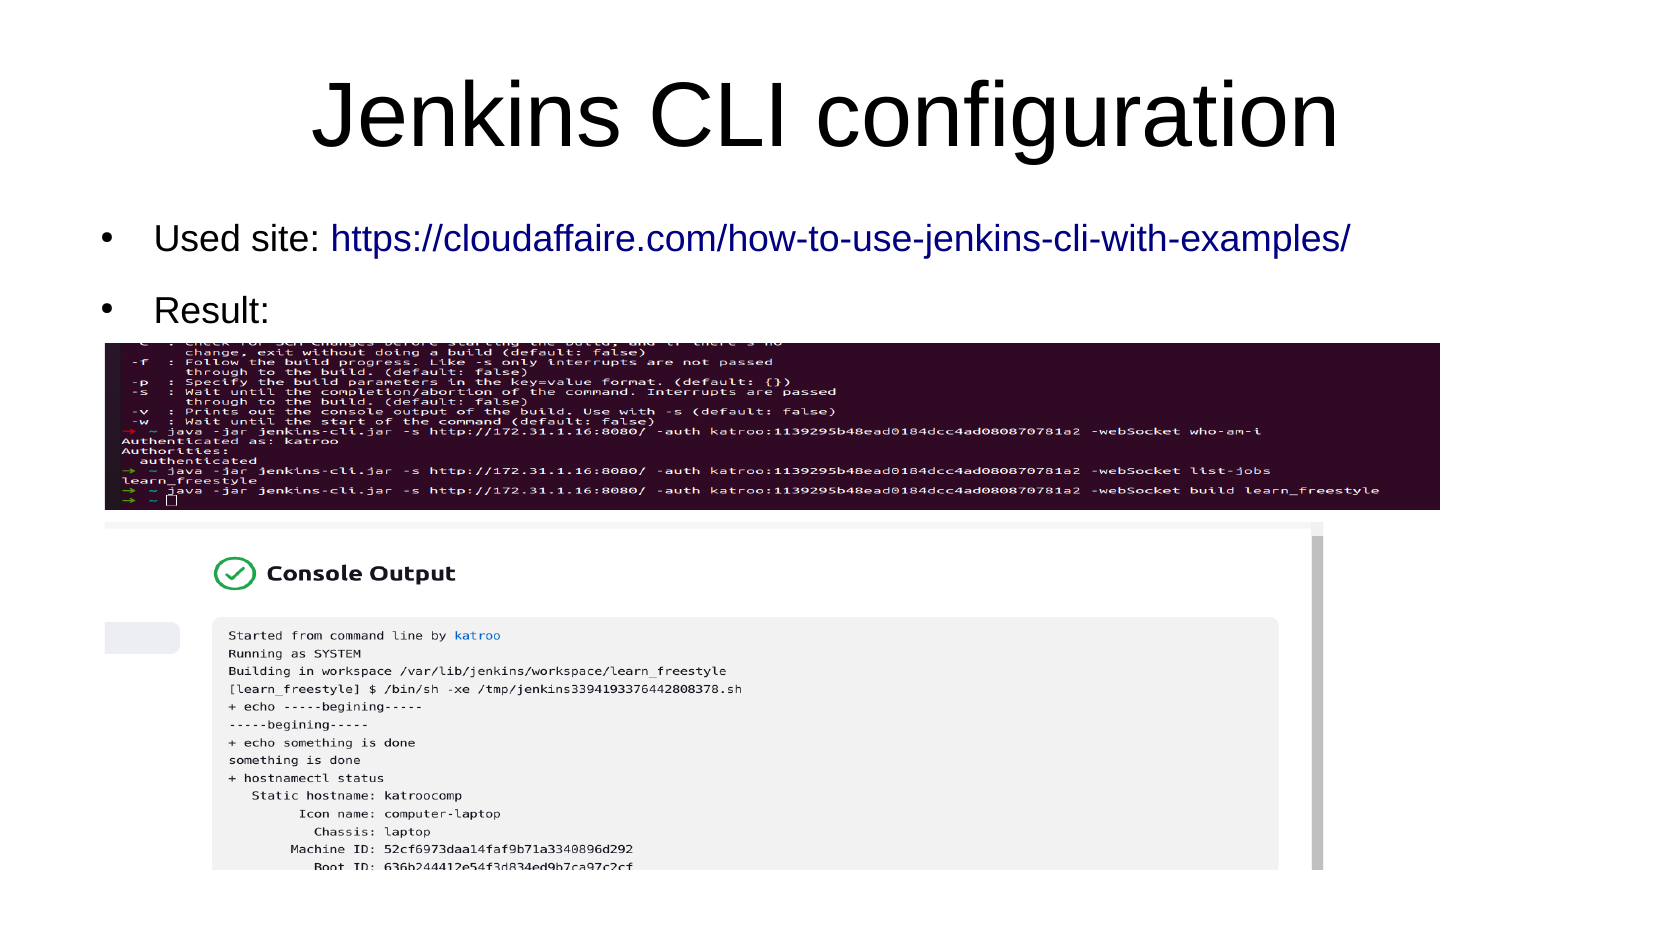

# Jenkins CLI configuration
Used site: https://cloudaffaire.com/how-to-use-jenkins-cli-with-examples/
Result: